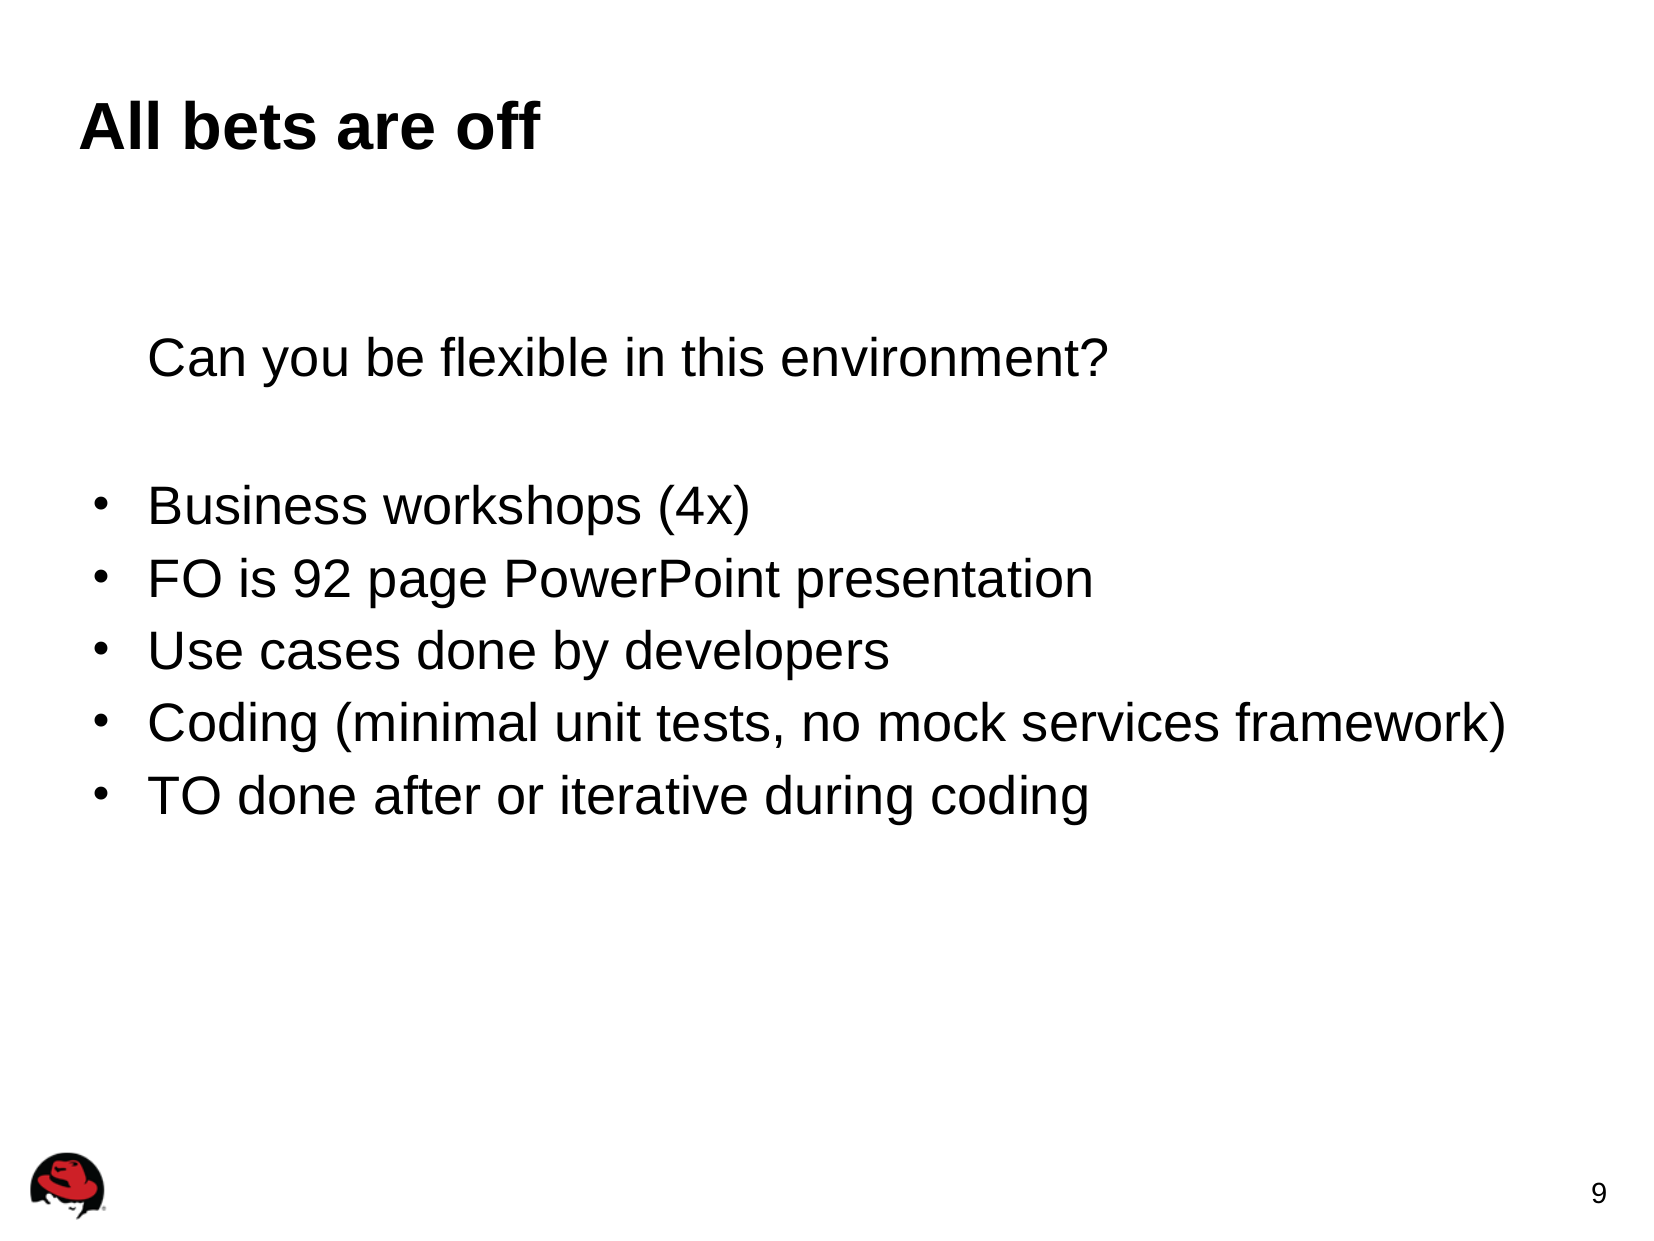

# All bets are off
Can you be flexible in this environment?
Business workshops (4x)
FO is 92 page PowerPoint presentation
Use cases done by developers
Coding (minimal unit tests, no mock services framework)
TO done after or iterative during coding